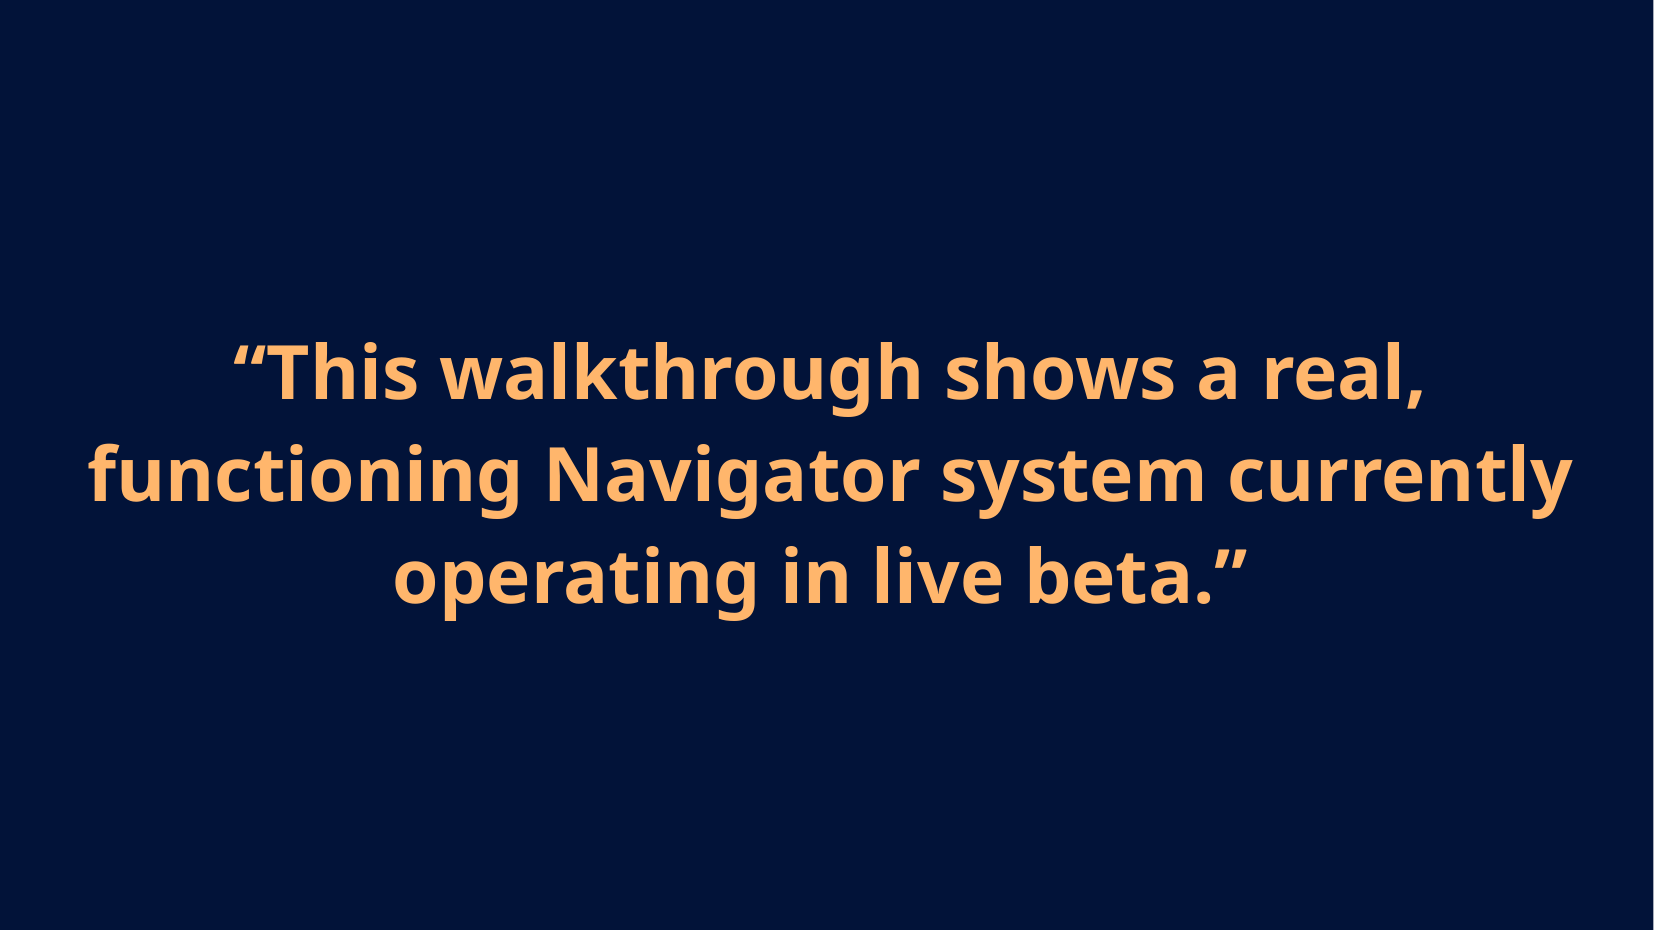

# “This walkthrough shows a real, functioning Navigator system currently operating in live beta.”